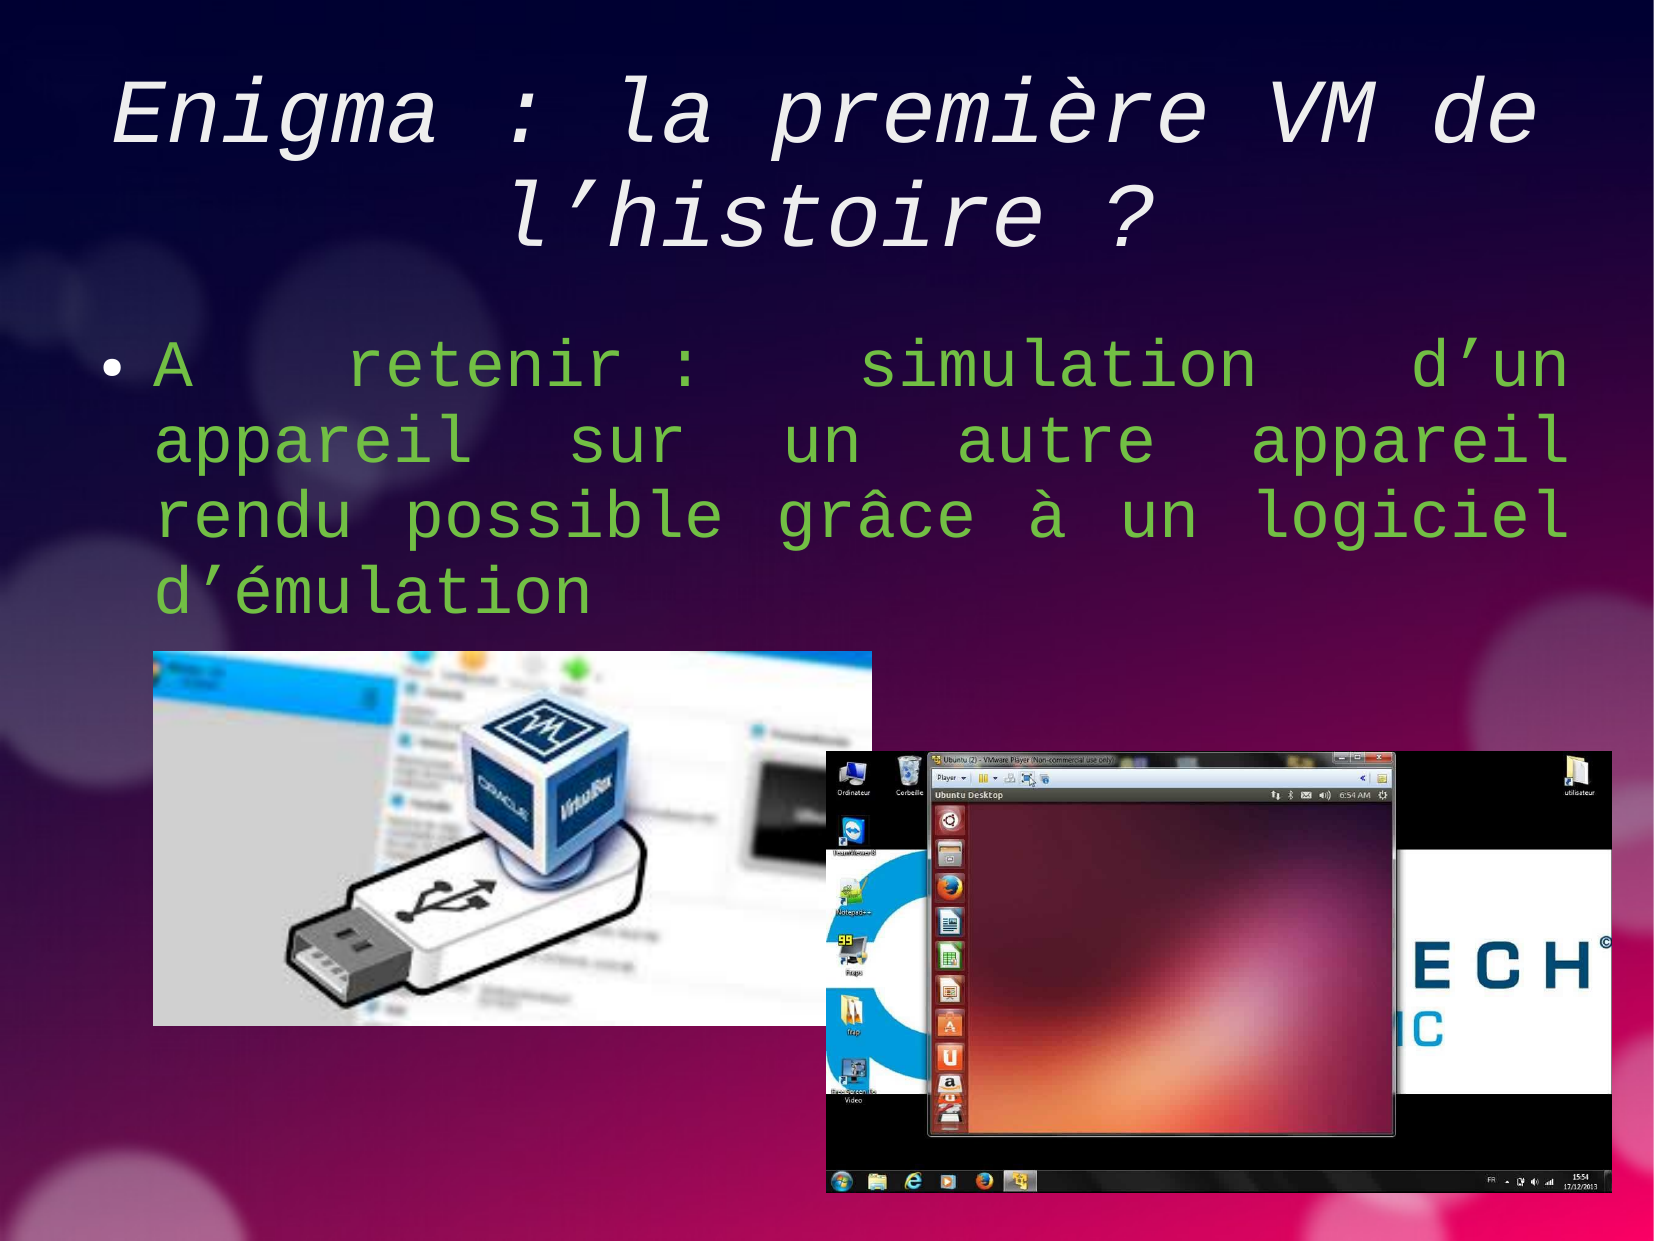

# Enigma : la première VM de l’histoire ?
A retenir : simulation d’un appareil sur un autre appareil rendu possible grâce à un logiciel d’émulation